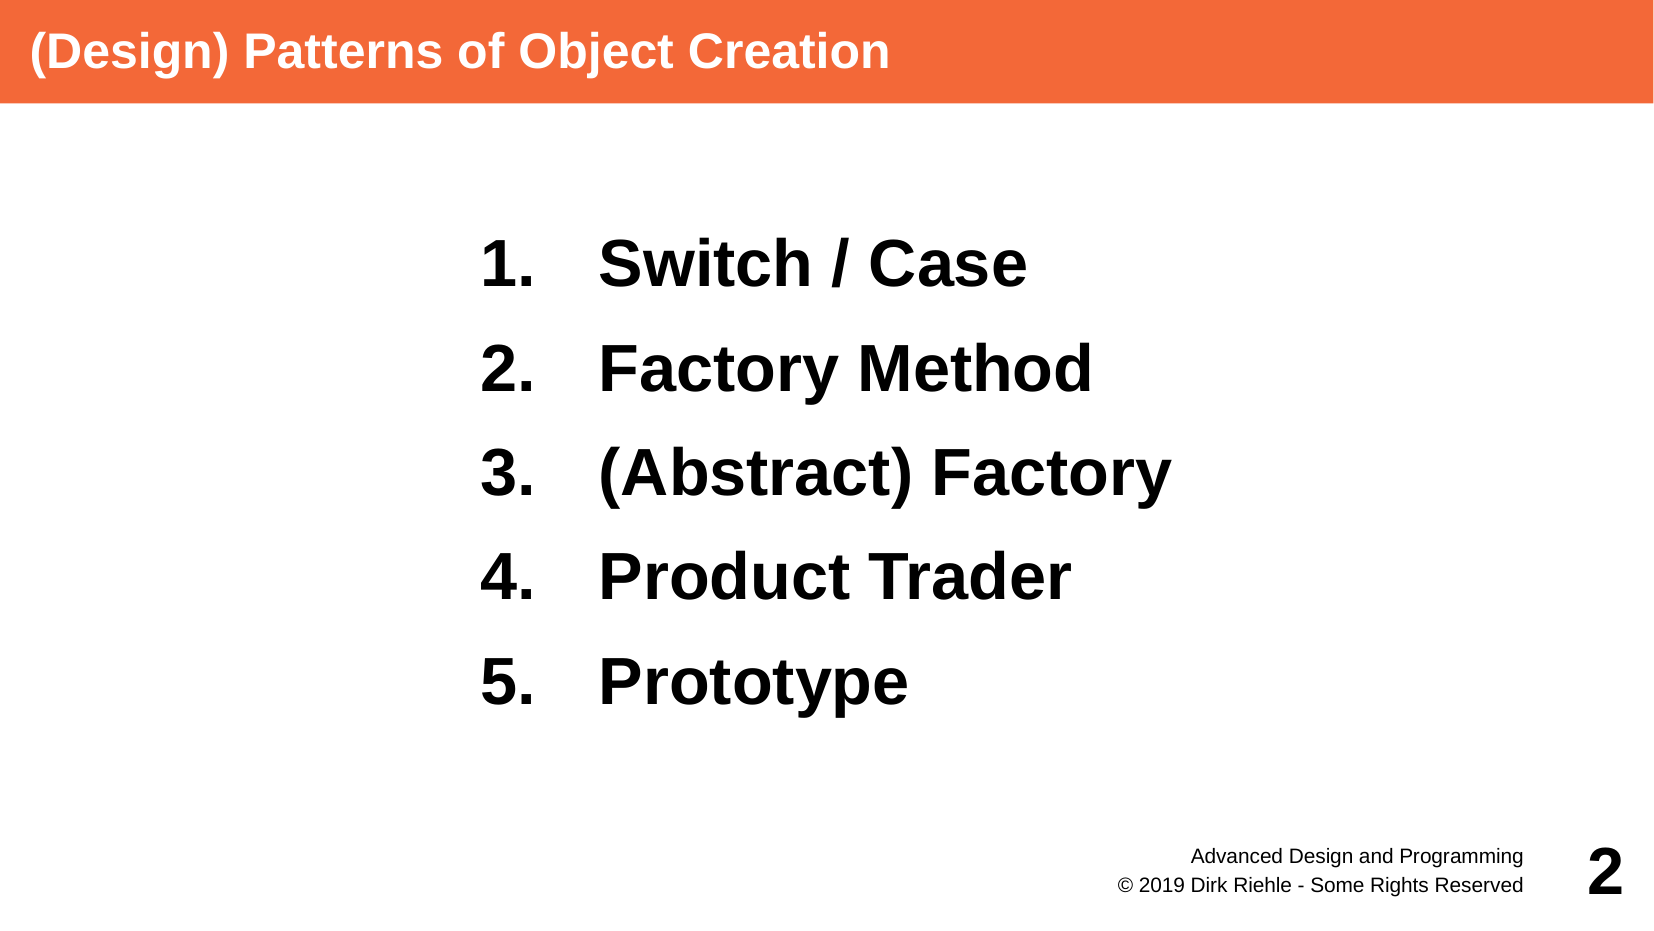

# (Design) Patterns of Object Creation
Switch / Case
Factory Method
(Abstract) Factory
Product Trader
Prototype
Advanced Design and Programming
2
© 2019 Dirk Riehle - Some Rights Reserved